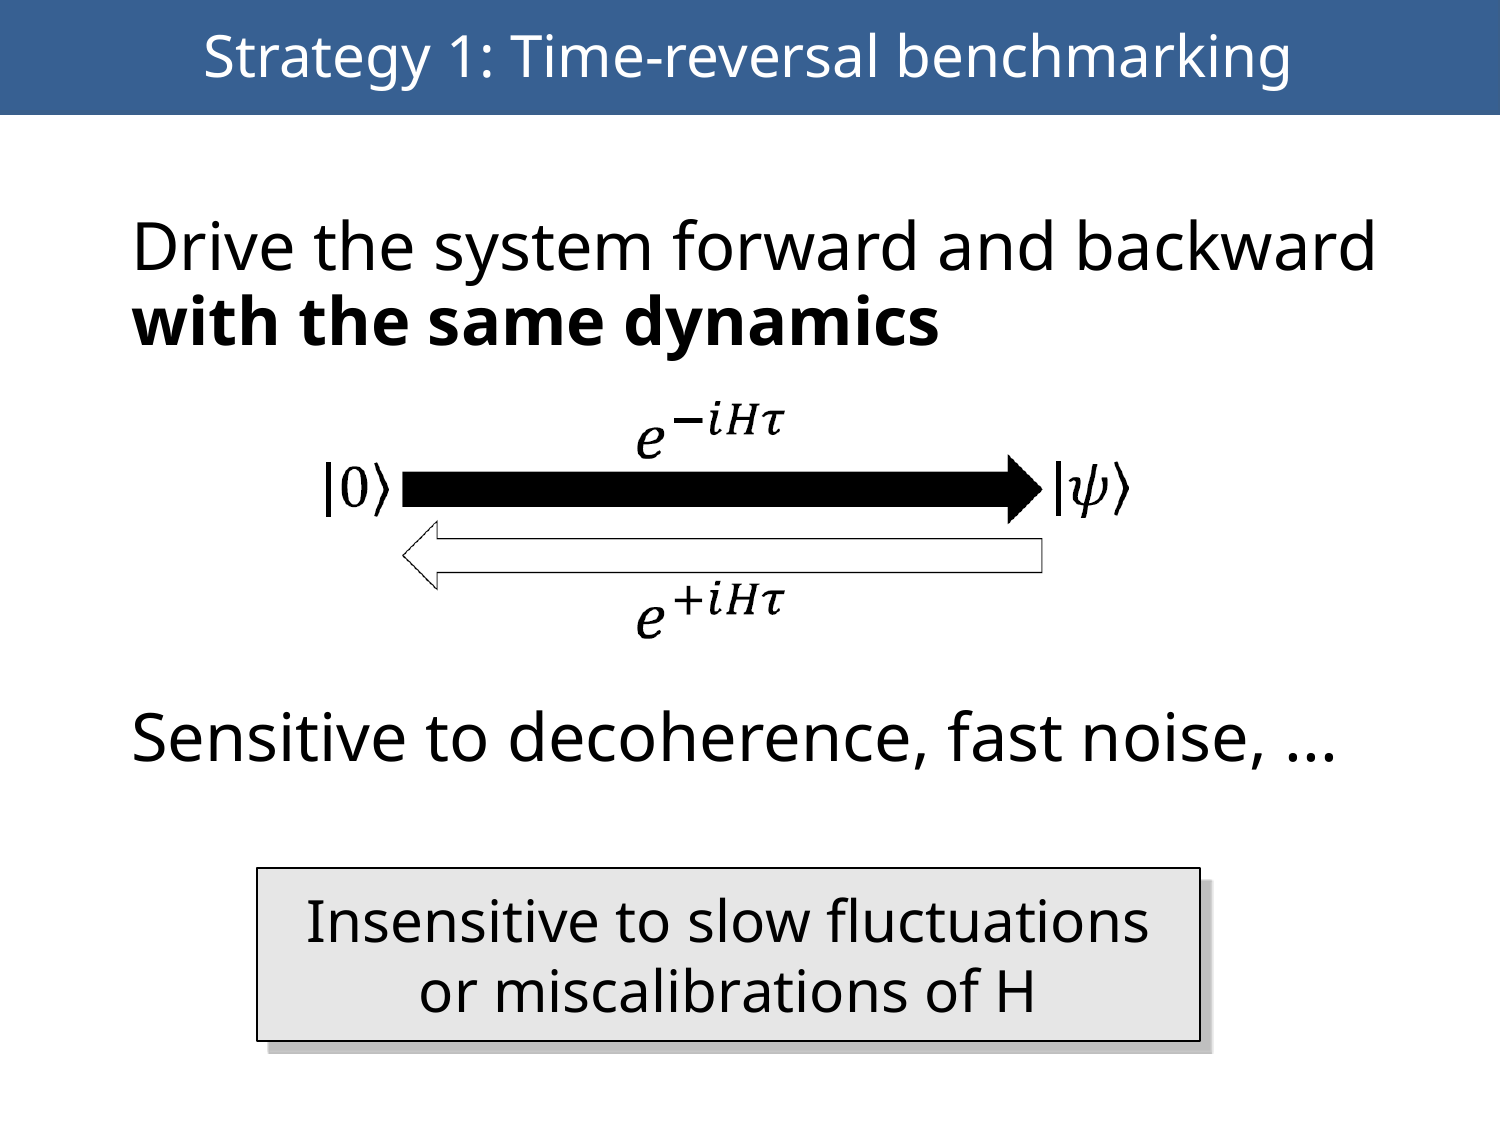

# Strategy 1: Time-reversal benchmarking
Drive the system forward and backward with the same dynamics
Sensitive to decoherence, fast noise, ...
Insensitive to slow fluctuations or miscalibrations of H